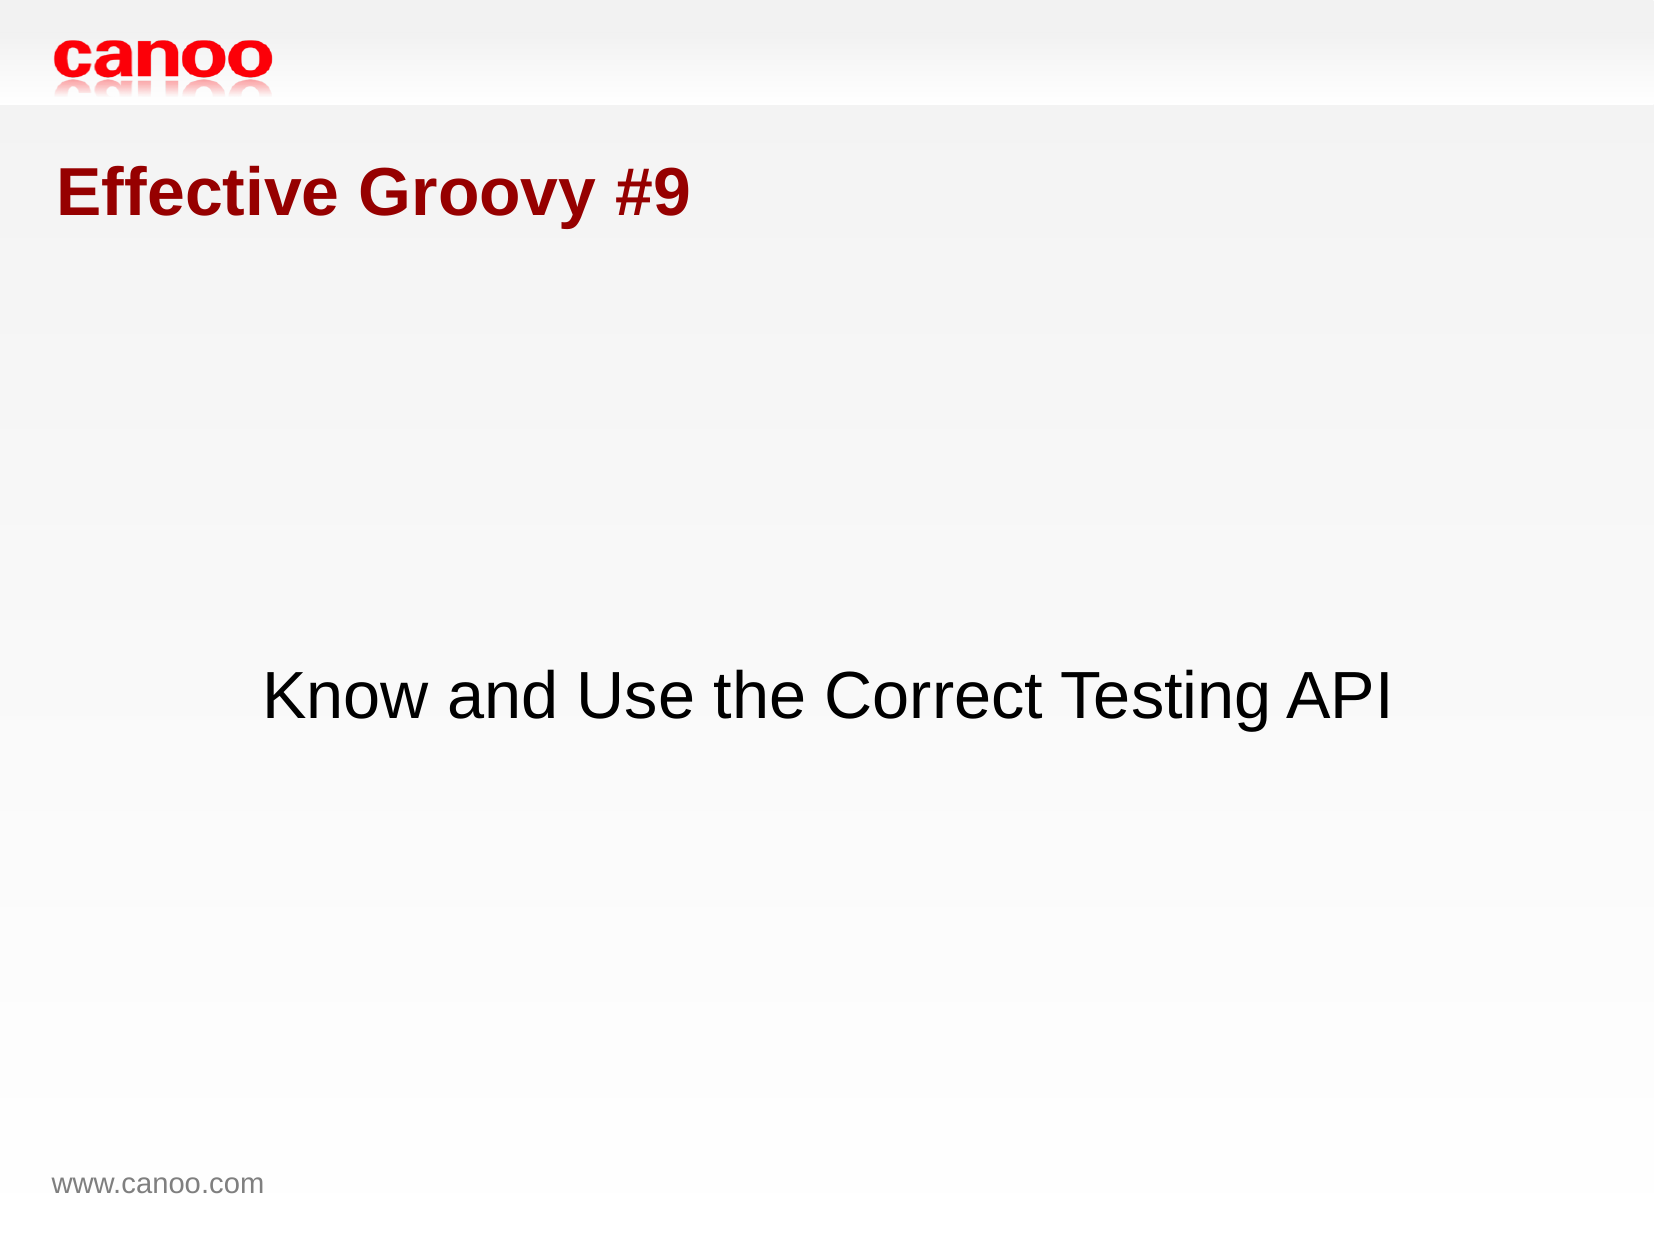

# Effective Groovy #9
Know and Use the Correct Testing API